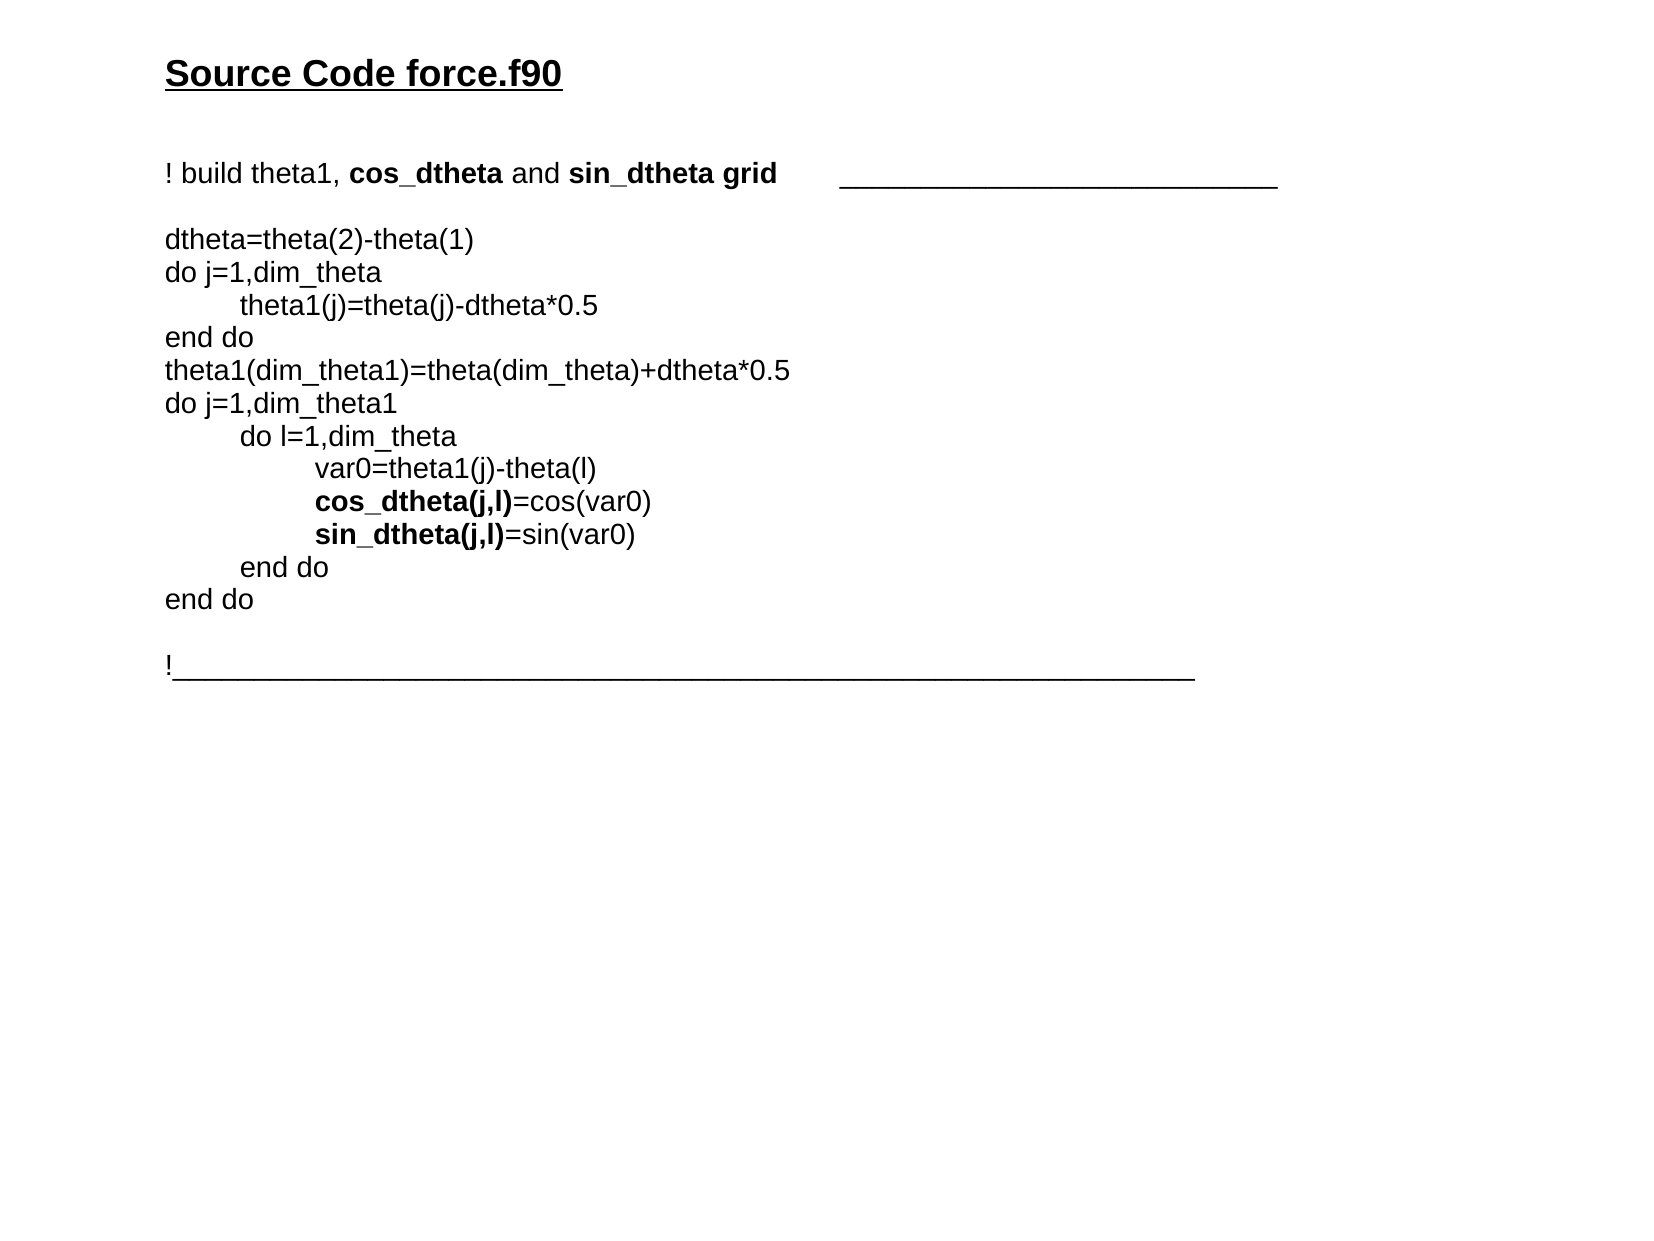

Source Code force.f90
! build theta1, cos_dtheta and sin_dtheta grid	___________________________
dtheta=theta(2)-theta(1)
do j=1,dim_theta
	theta1(j)=theta(j)-dtheta*0.5
end do
theta1(dim_theta1)=theta(dim_theta)+dtheta*0.5
do j=1,dim_theta1
	do l=1,dim_theta
		var0=theta1(j)-theta(l)
		cos_dtheta(j,l)=cos(var0)
		sin_dtheta(j,l)=sin(var0)
	end do
end do
!_______________________________________________________________